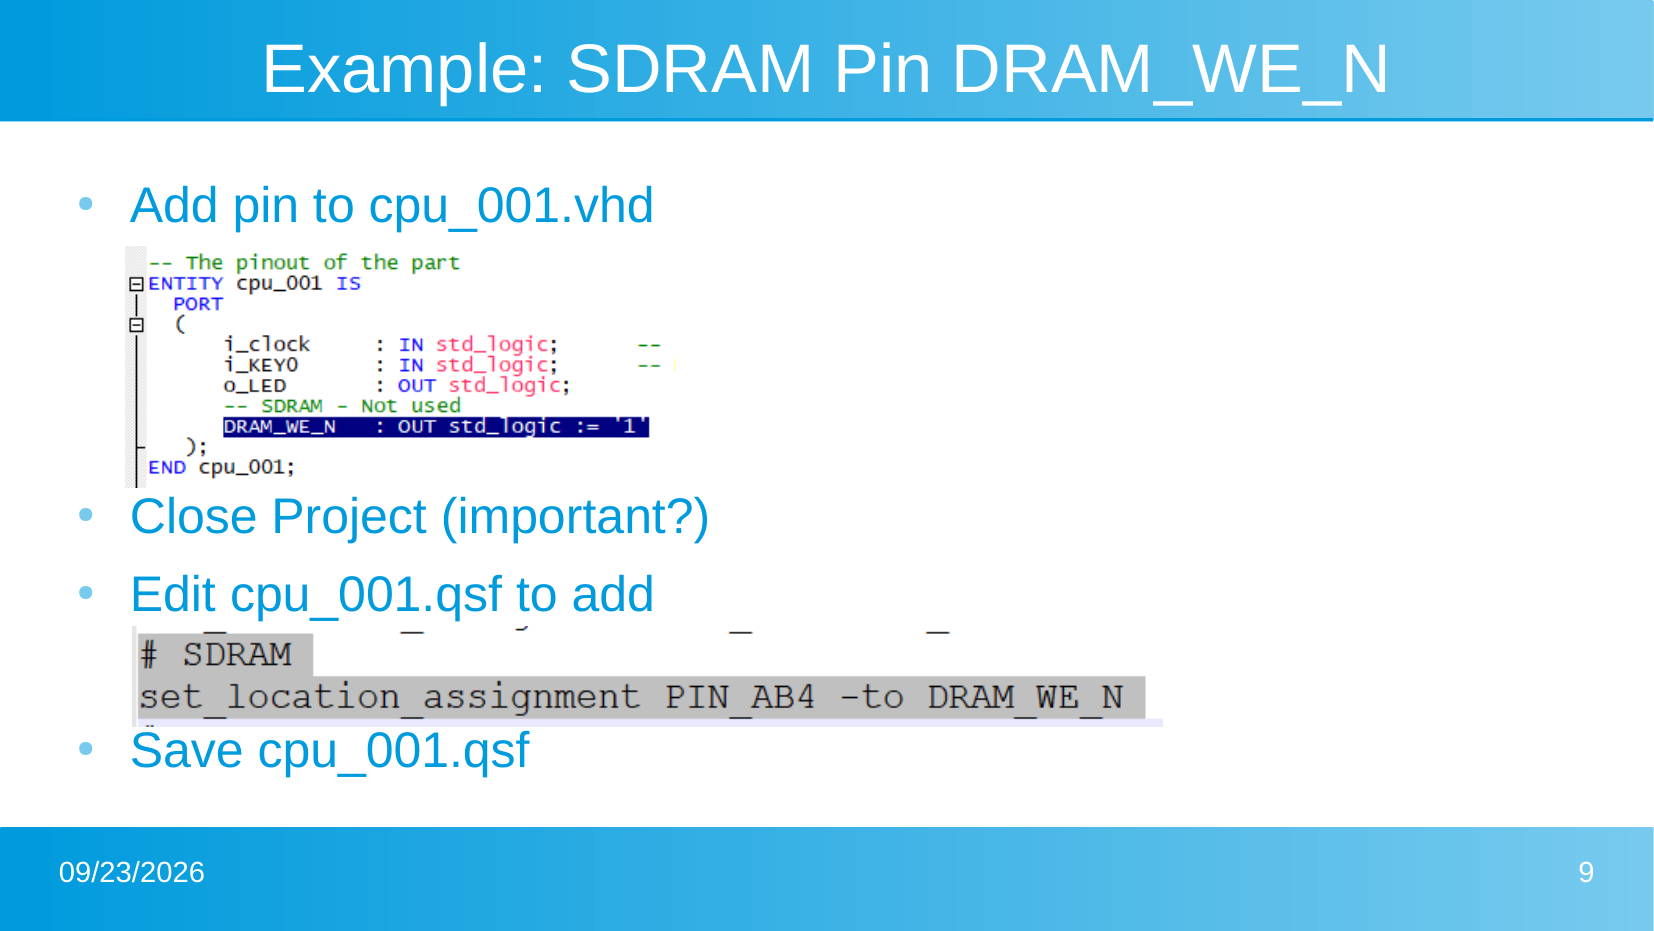

# Example: SDRAM Pin DRAM_WE_N
Add pin to cpu_001.vhd
Close Project (important?)
Edit cpu_001.qsf to add
Save cpu_001.qsf
9